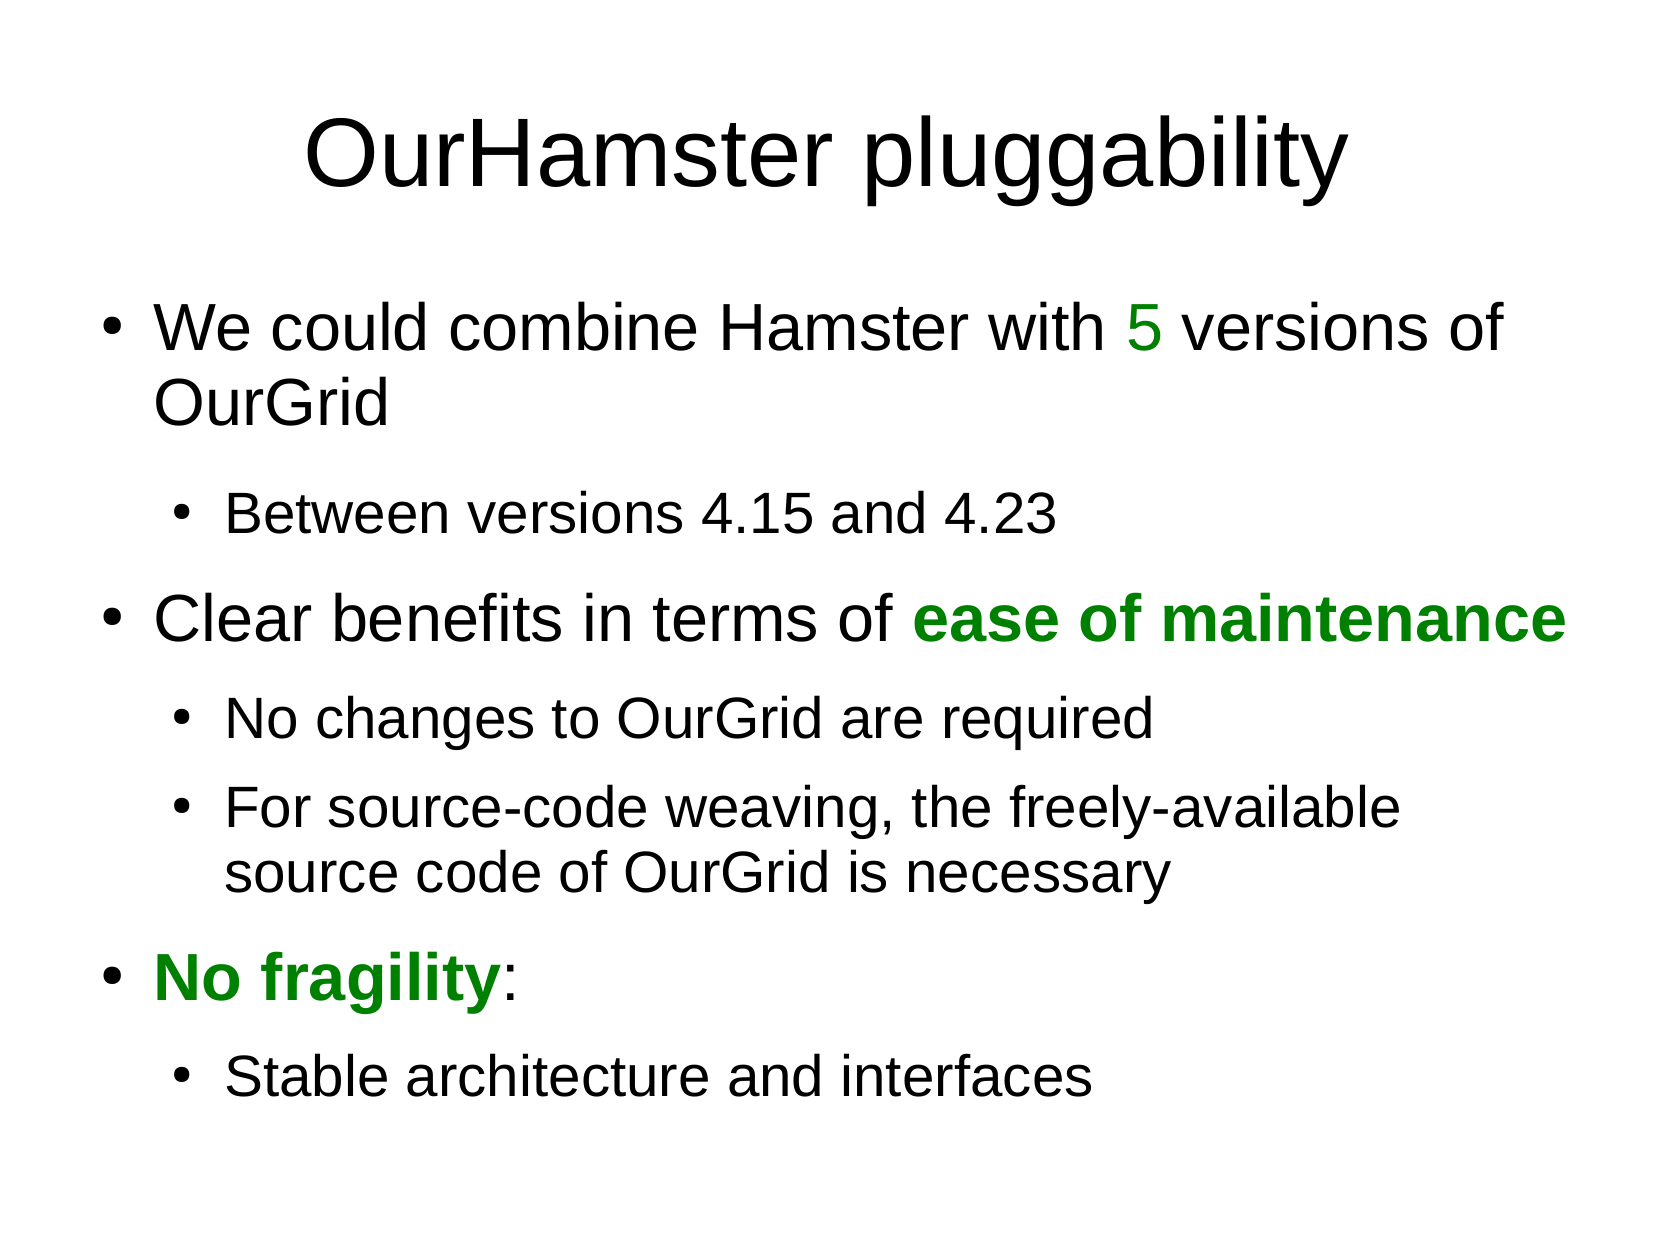

# OurHamster pluggability
We could combine Hamster with 5 versions of OurGrid
Between versions 4.15 and 4.23
Clear benefits in terms of ease of maintenance
No changes to OurGrid are required
For source-code weaving, the freely-available source code of OurGrid is necessary
No fragility:
Stable architecture and interfaces